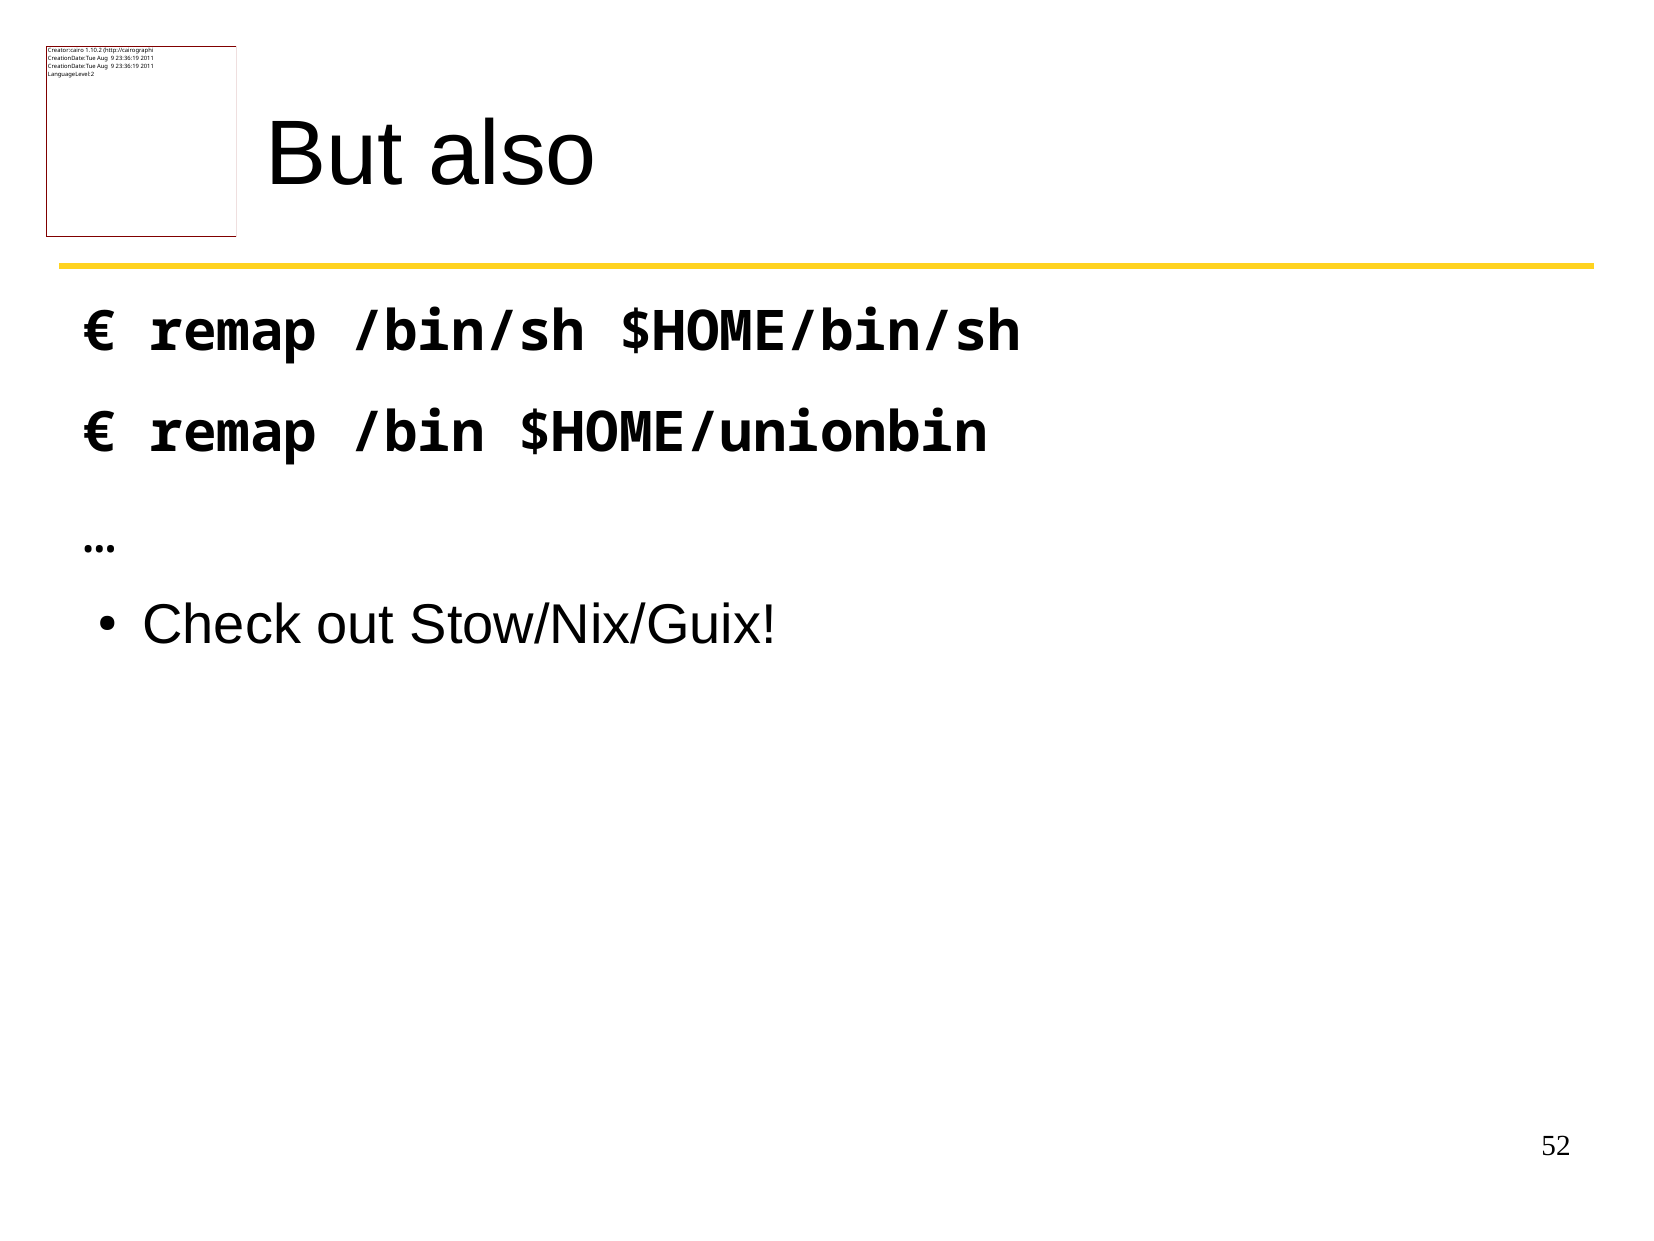

# But also
€ remap /bin/sh $HOME/bin/sh
€ remap /bin $HOME/unionbin
…
Check out Stow/Nix/Guix!
52